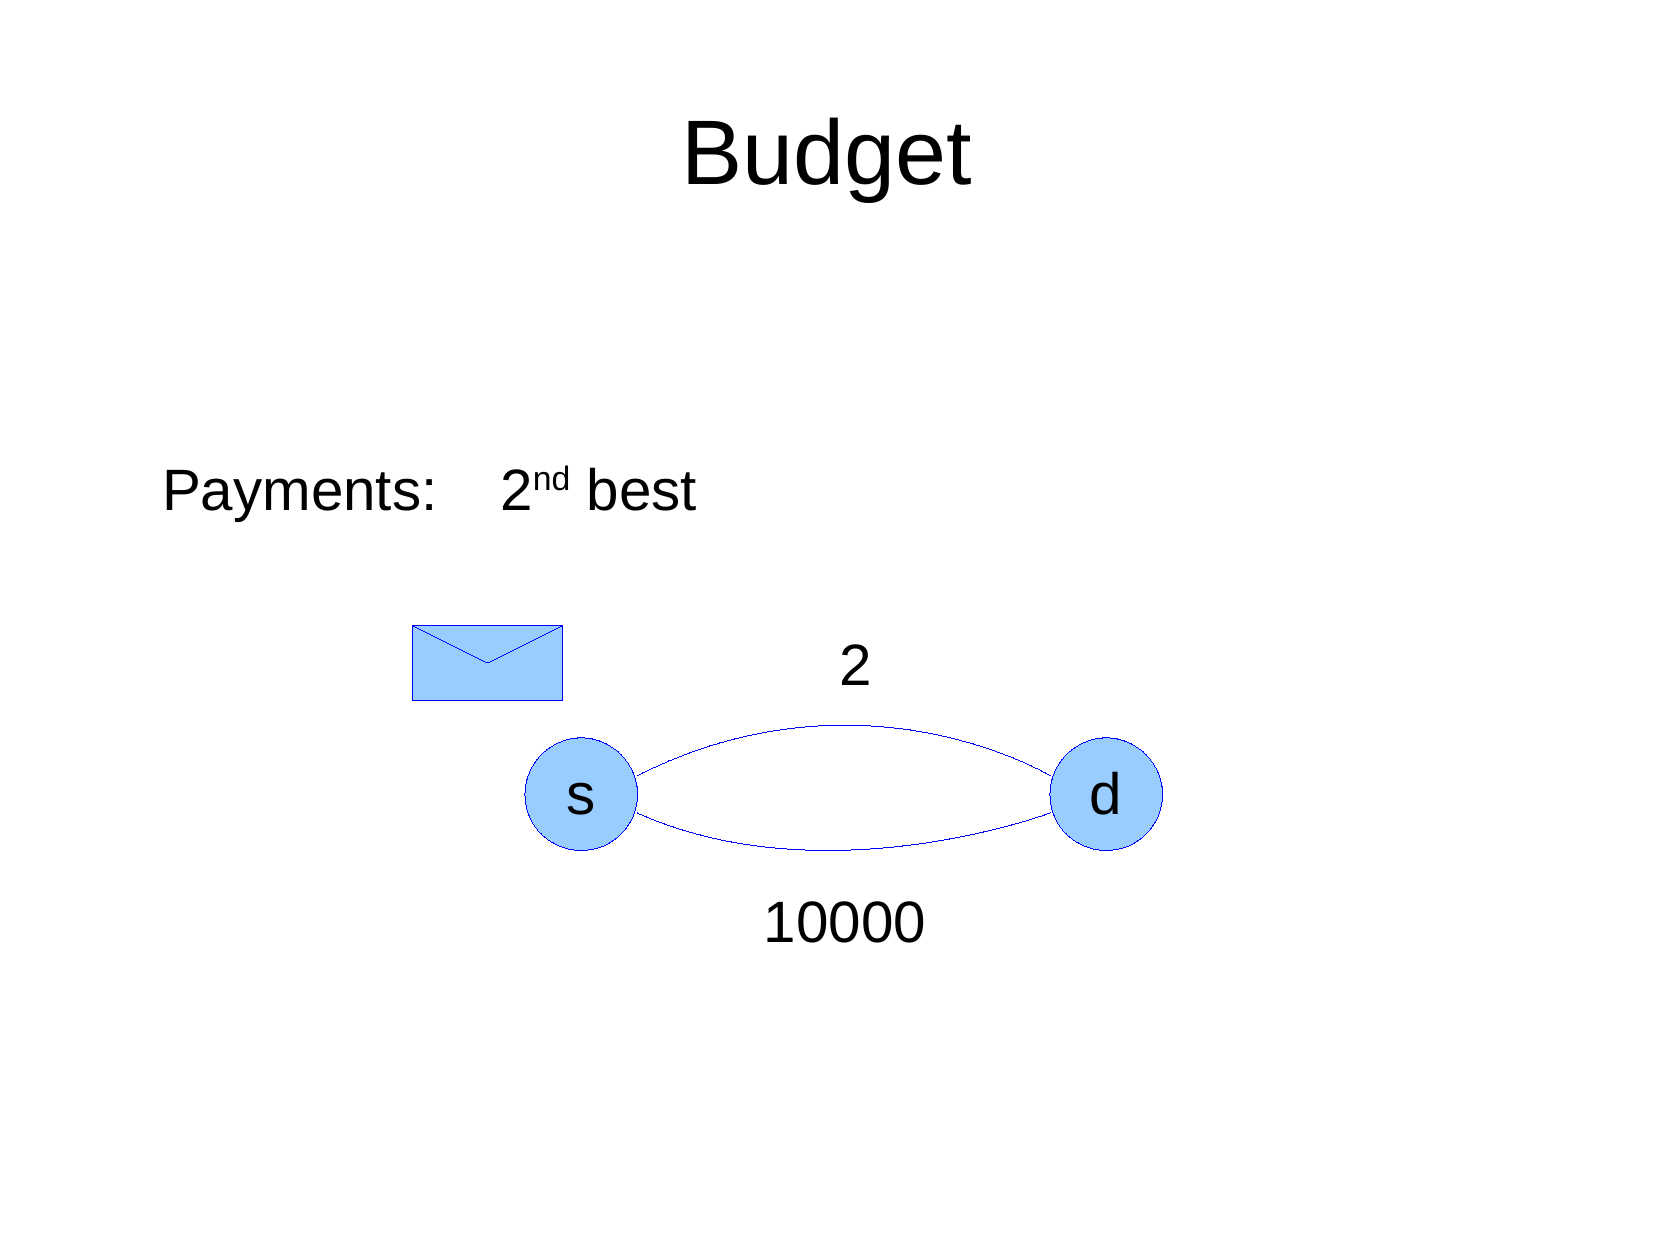

# Budget
2nd best
Payments:
2
s
d
10000